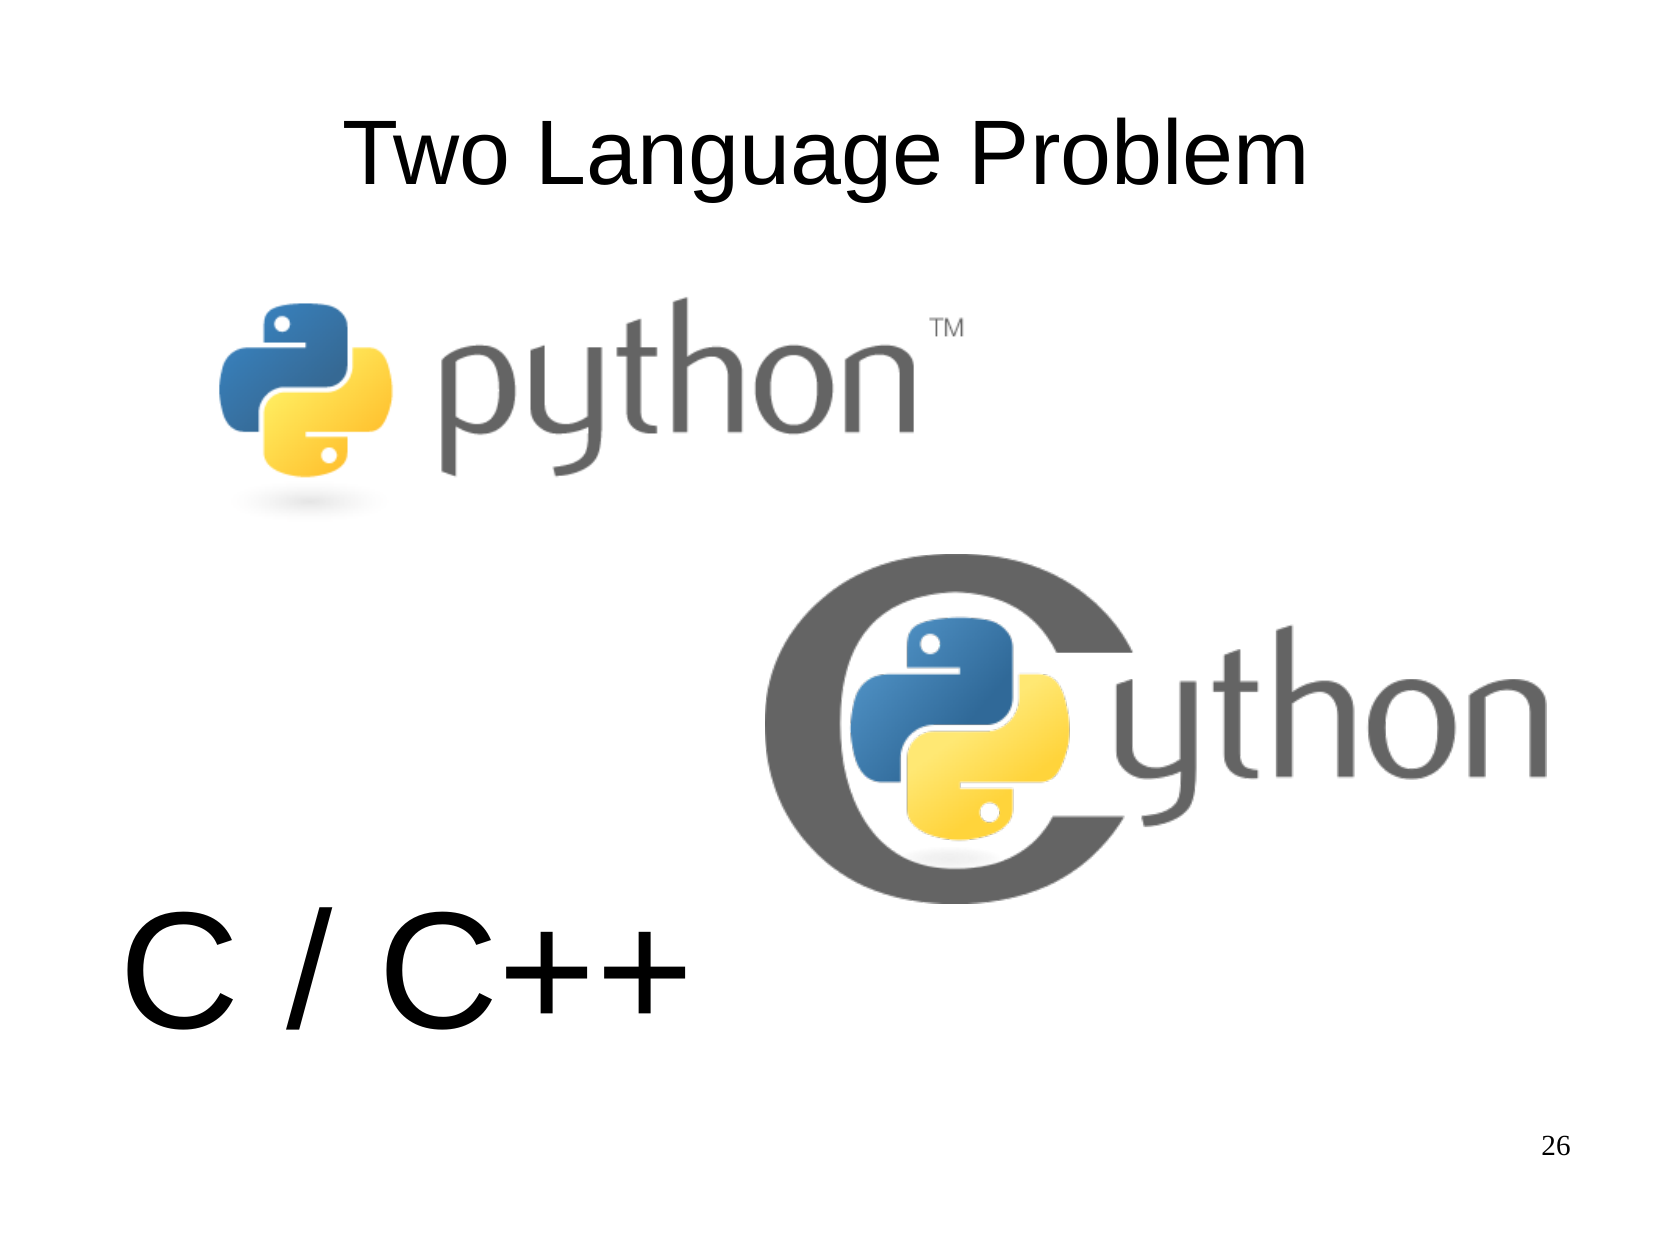

# Two Language Problem
C / C++
26